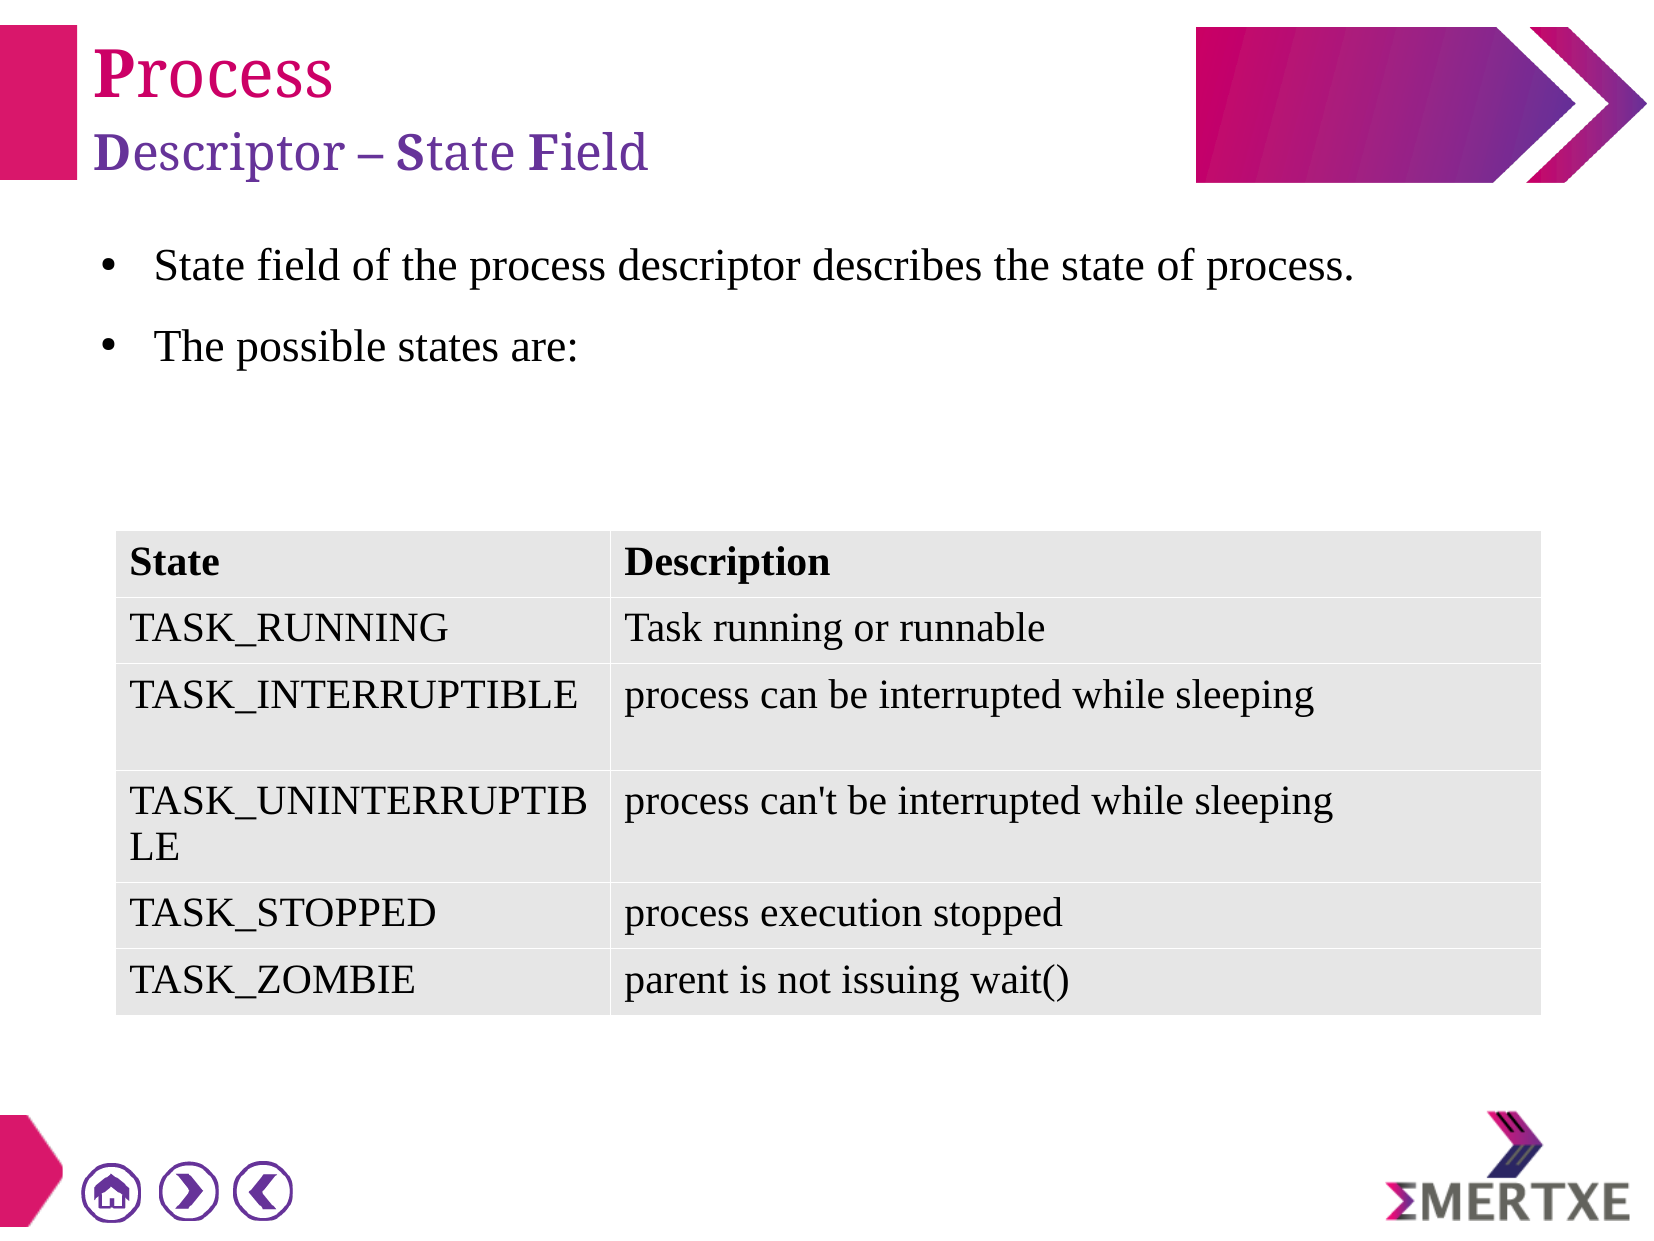

# Process Descriptor – State Field
State field of the process descriptor describes the state of process.
The possible states are:
| State | Description |
| --- | --- |
| TASK\_RUNNING | Task running or runnable |
| TASK\_INTERRUPTIBLE | process can be interrupted while sleeping |
| TASK\_UNINTERRUPTIBLE | process can't be interrupted while sleeping |
| TASK\_STOPPED | process execution stopped |
| TASK\_ZOMBIE | parent is not issuing wait() |